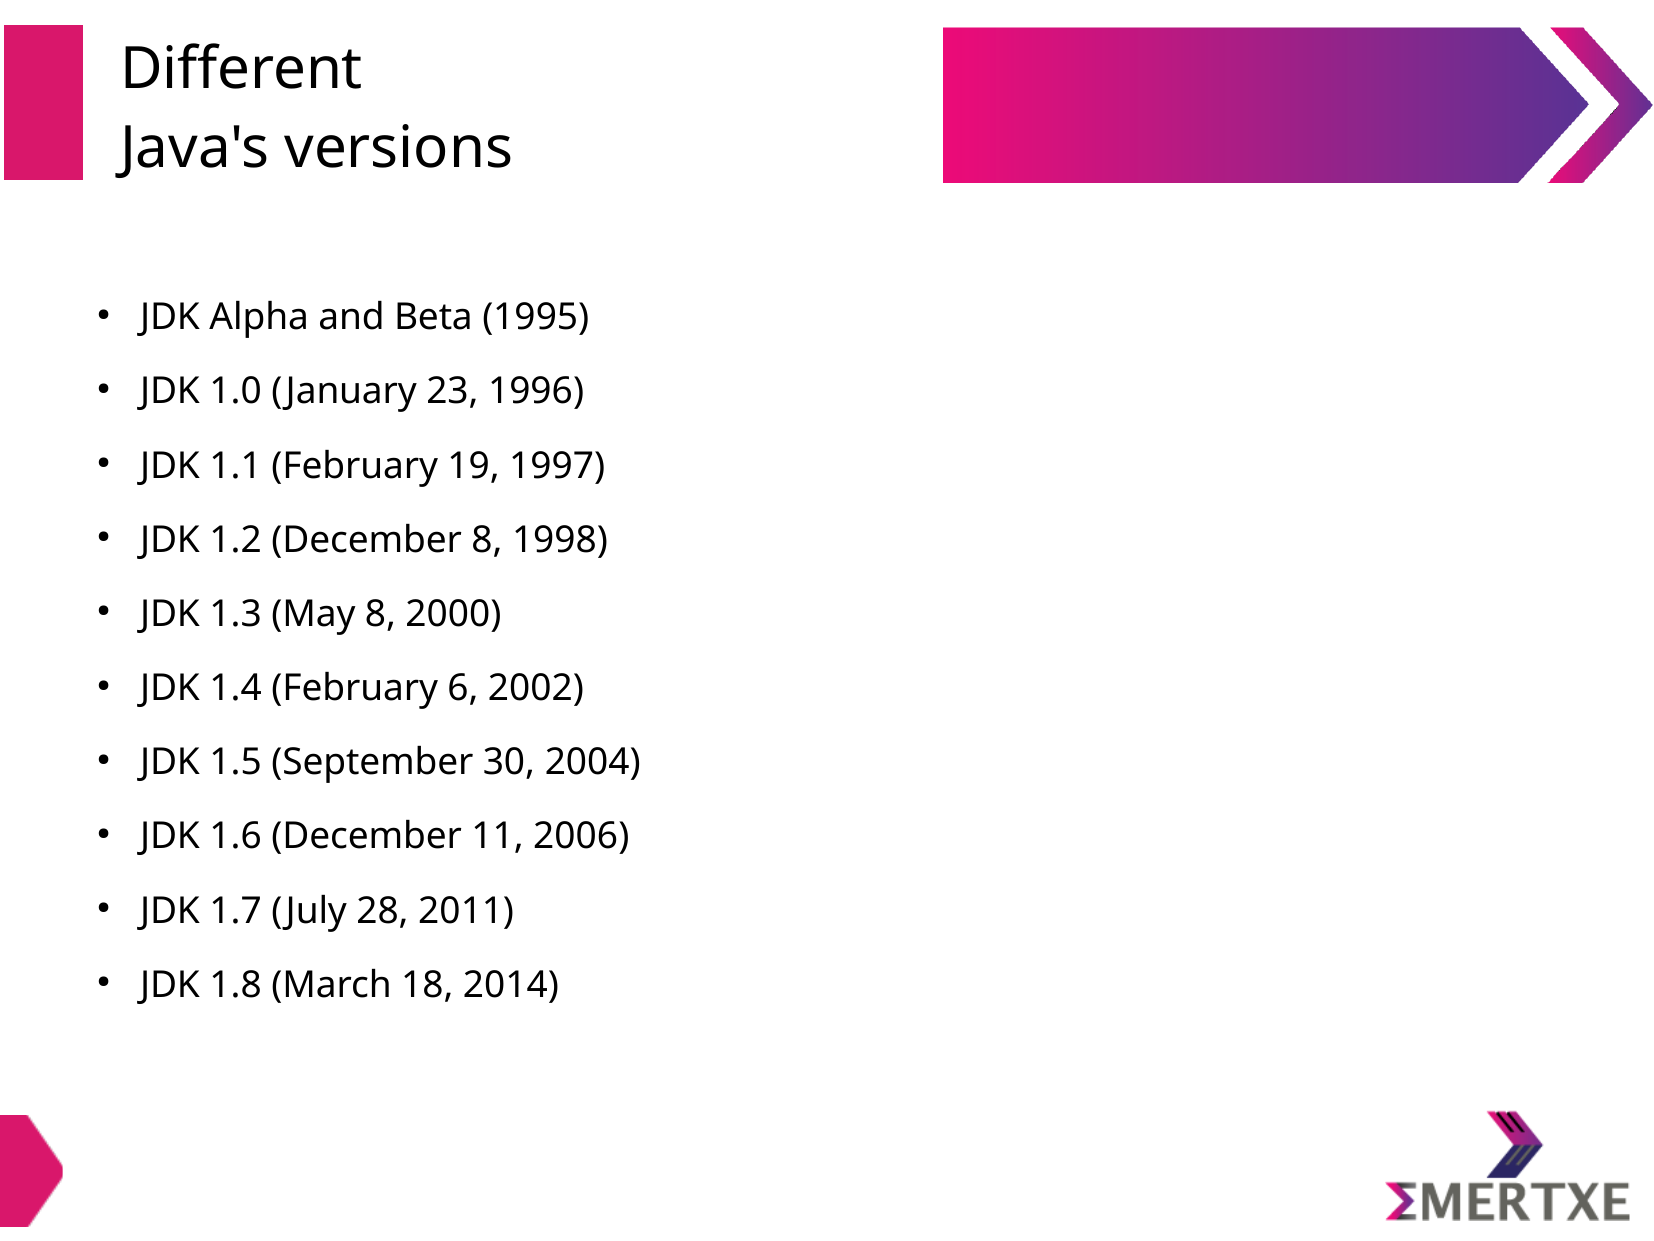

# Different Java's versions
JDK Alpha and Beta (1995)
JDK 1.0 (January 23, 1996)
JDK 1.1 (February 19, 1997)
JDK 1.2 (December 8, 1998)
JDK 1.3 (May 8, 2000)
JDK 1.4 (February 6, 2002)
JDK 1.5 (September 30, 2004)
JDK 1.6 (December 11, 2006)
JDK 1.7 (July 28, 2011)
JDK 1.8 (March 18, 2014)